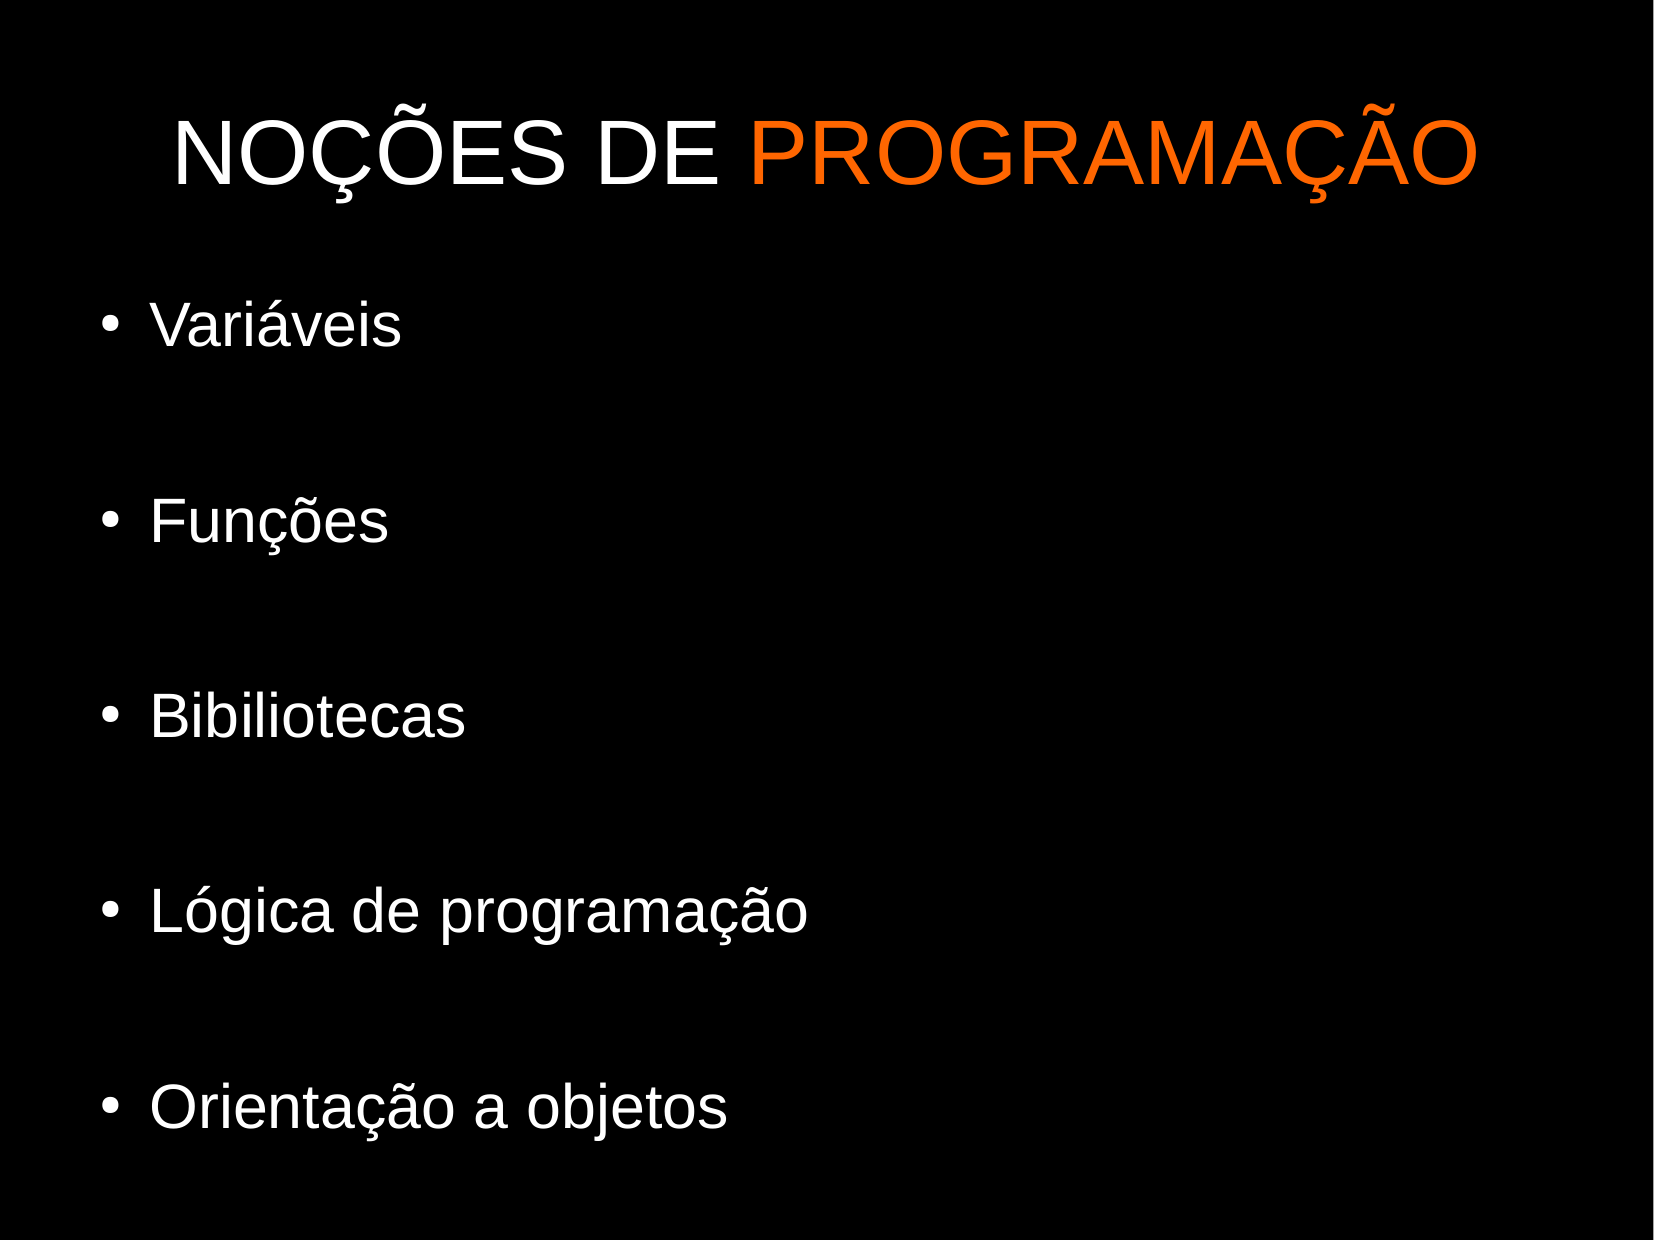

# NOÇÕES DE PROGRAMAÇÃO
Variáveis
Funções
Bibiliotecas
Lógica de programação
Orientação a objetos